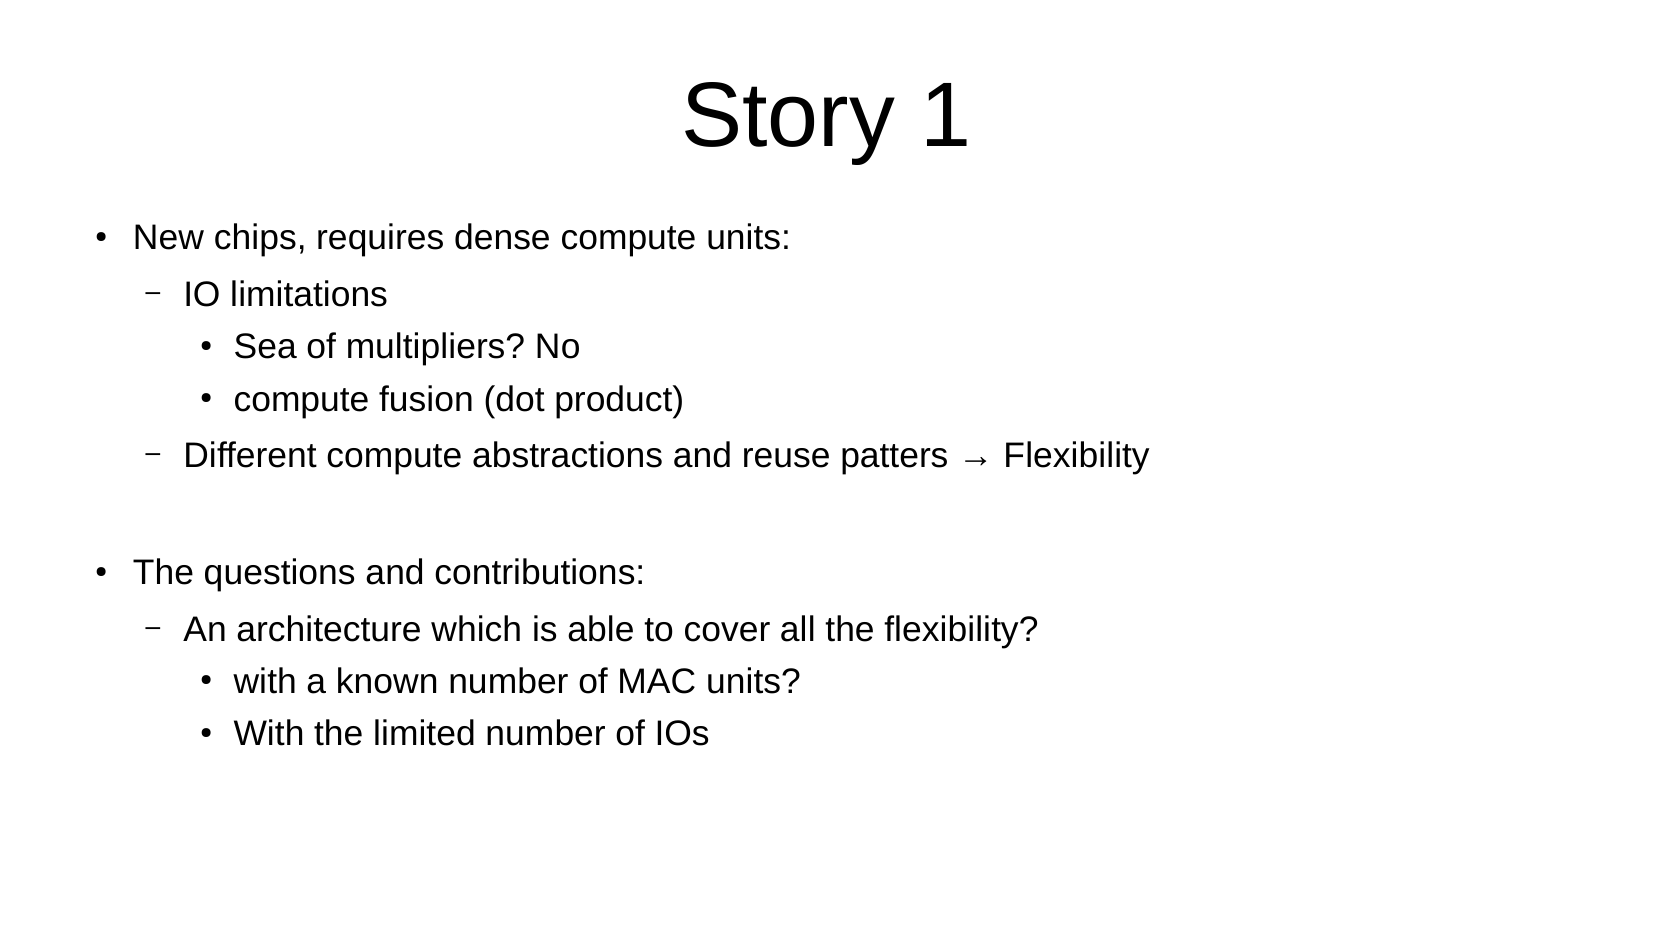

Story 1
# New chips, requires dense compute units:
IO limitations
Sea of multipliers? No
compute fusion (dot product)
Different compute abstractions and reuse patters → Flexibility
The questions and contributions:
An architecture which is able to cover all the flexibility?
with a known number of MAC units?
With the limited number of IOs